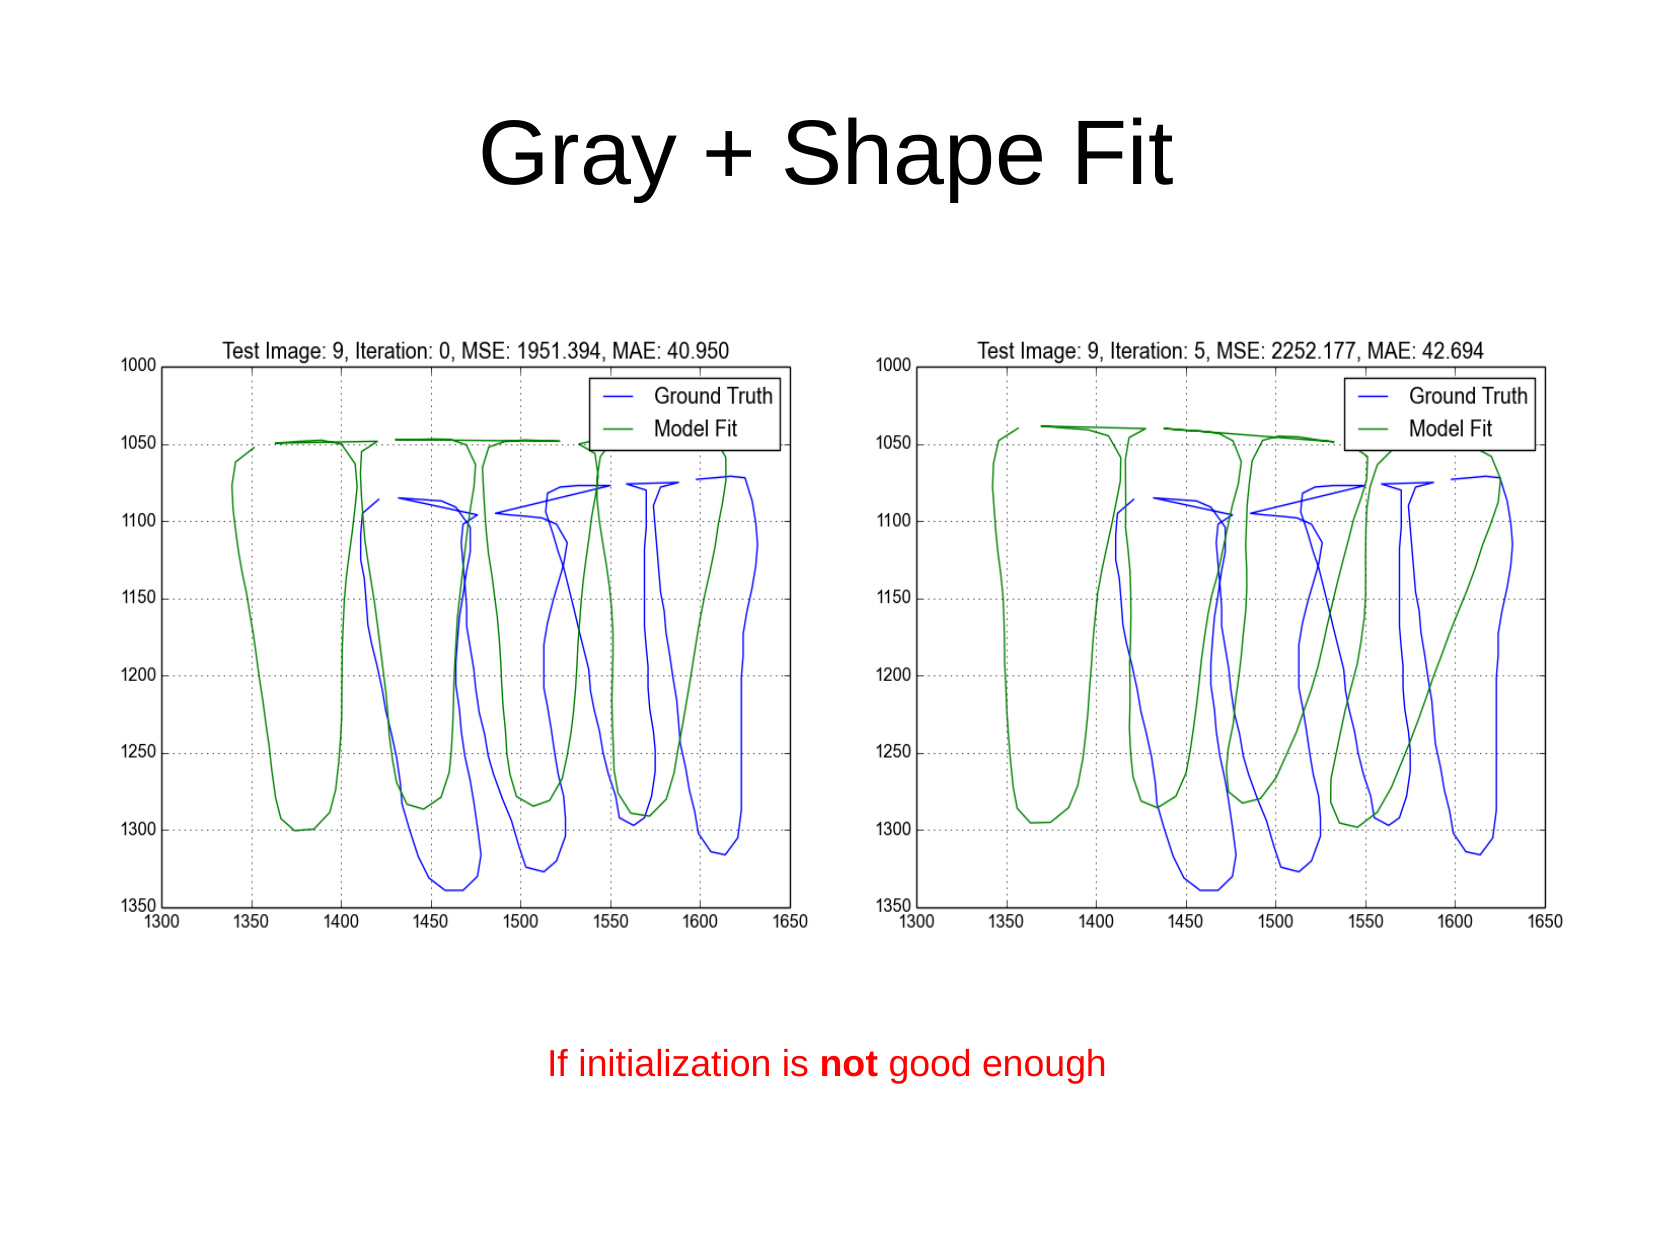

# Gray + Shape Fit
If initialization is not good enough